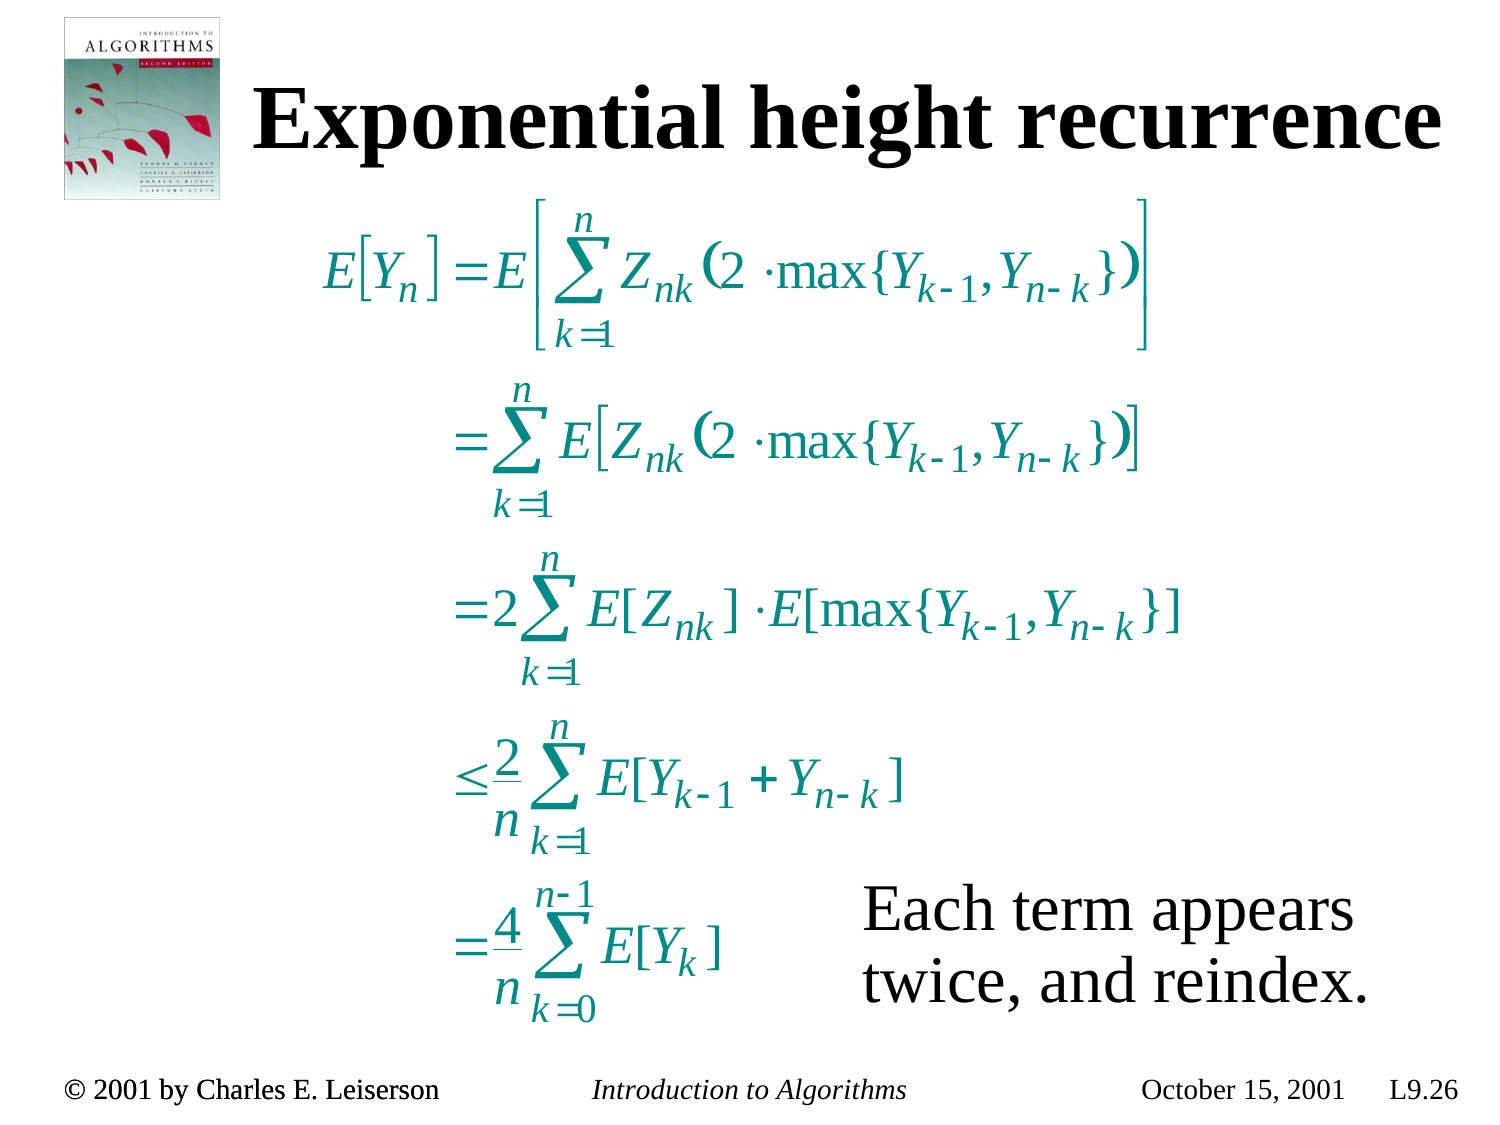

Exponential height recurrence
Each term appears twice, and reindex.
Introduction to Algorithms
October 15, 2001 L9.